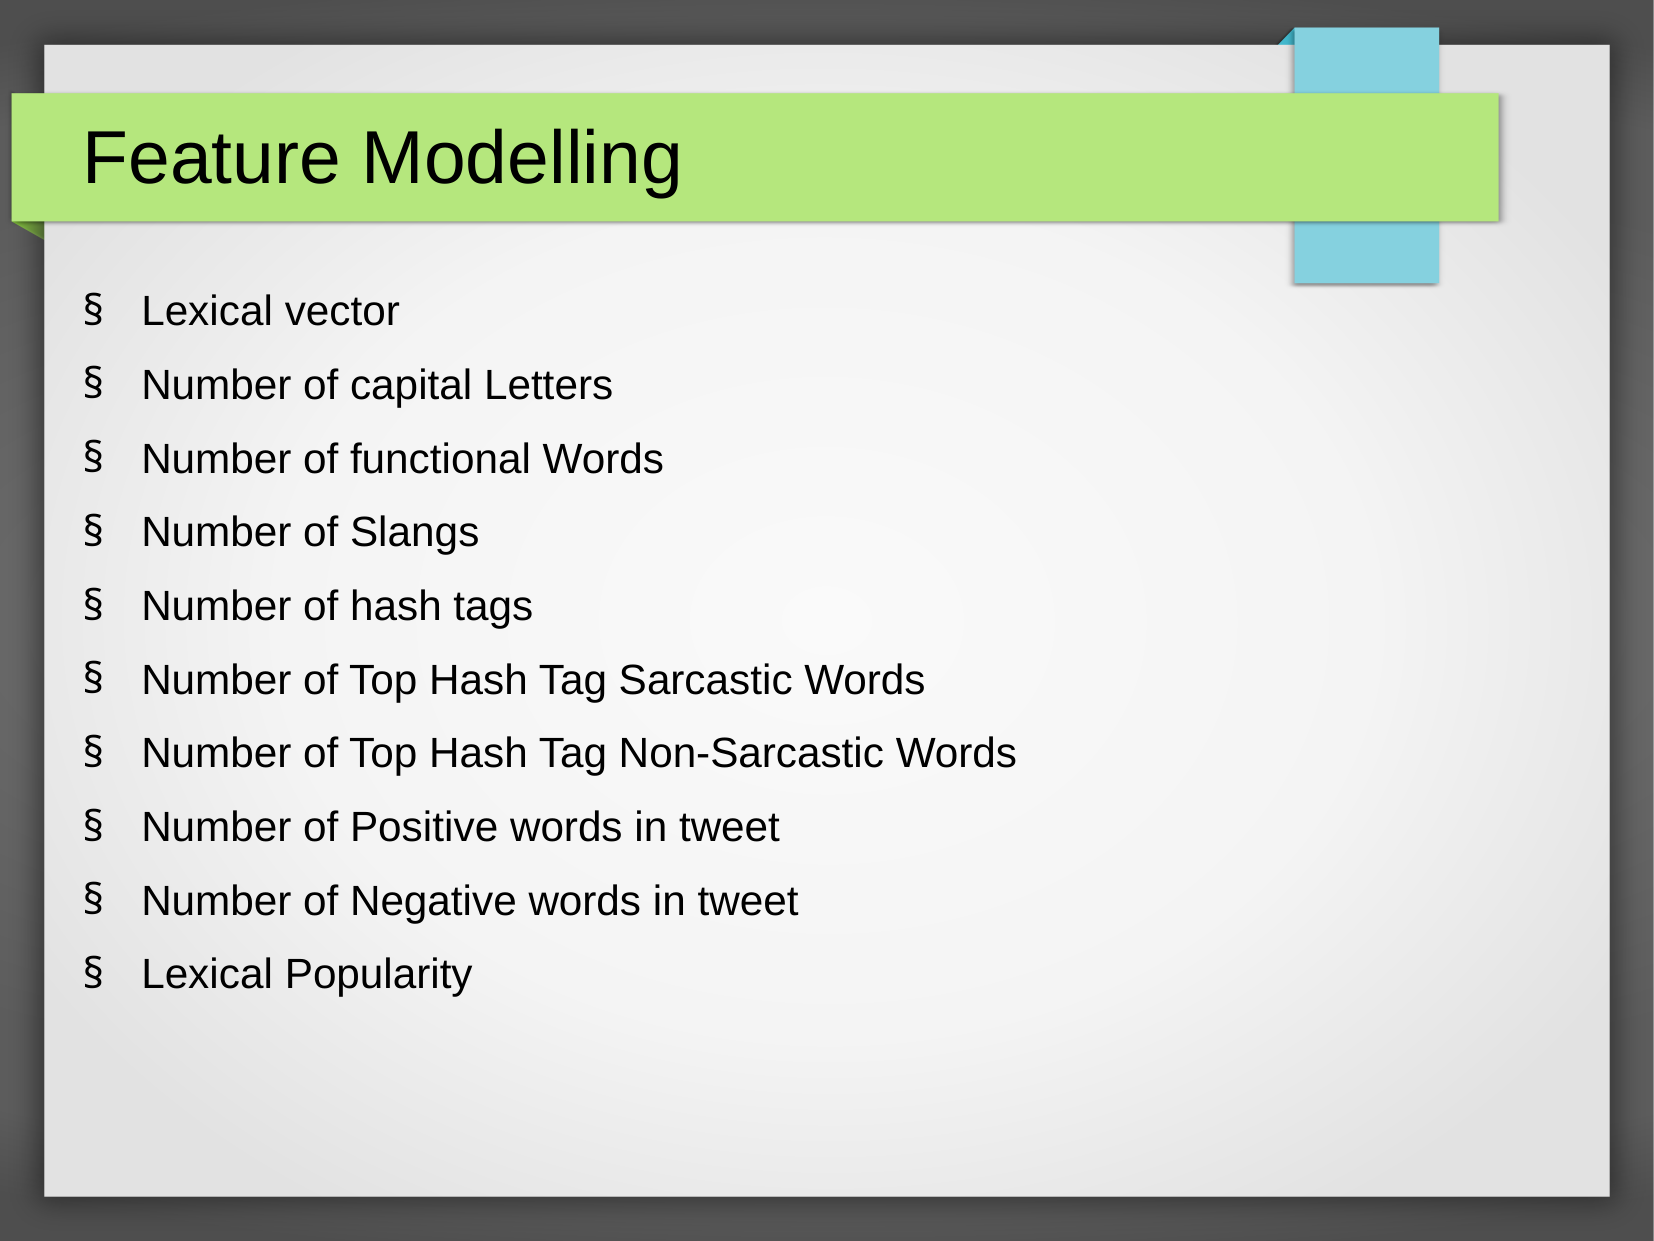

# Feature Modelling
Lexical vector
Number of capital Letters
Number of functional Words
Number of Slangs
Number of hash tags
Number of Top Hash Tag Sarcastic Words
Number of Top Hash Tag Non-Sarcastic Words
Number of Positive words in tweet
Number of Negative words in tweet
Lexical Popularity